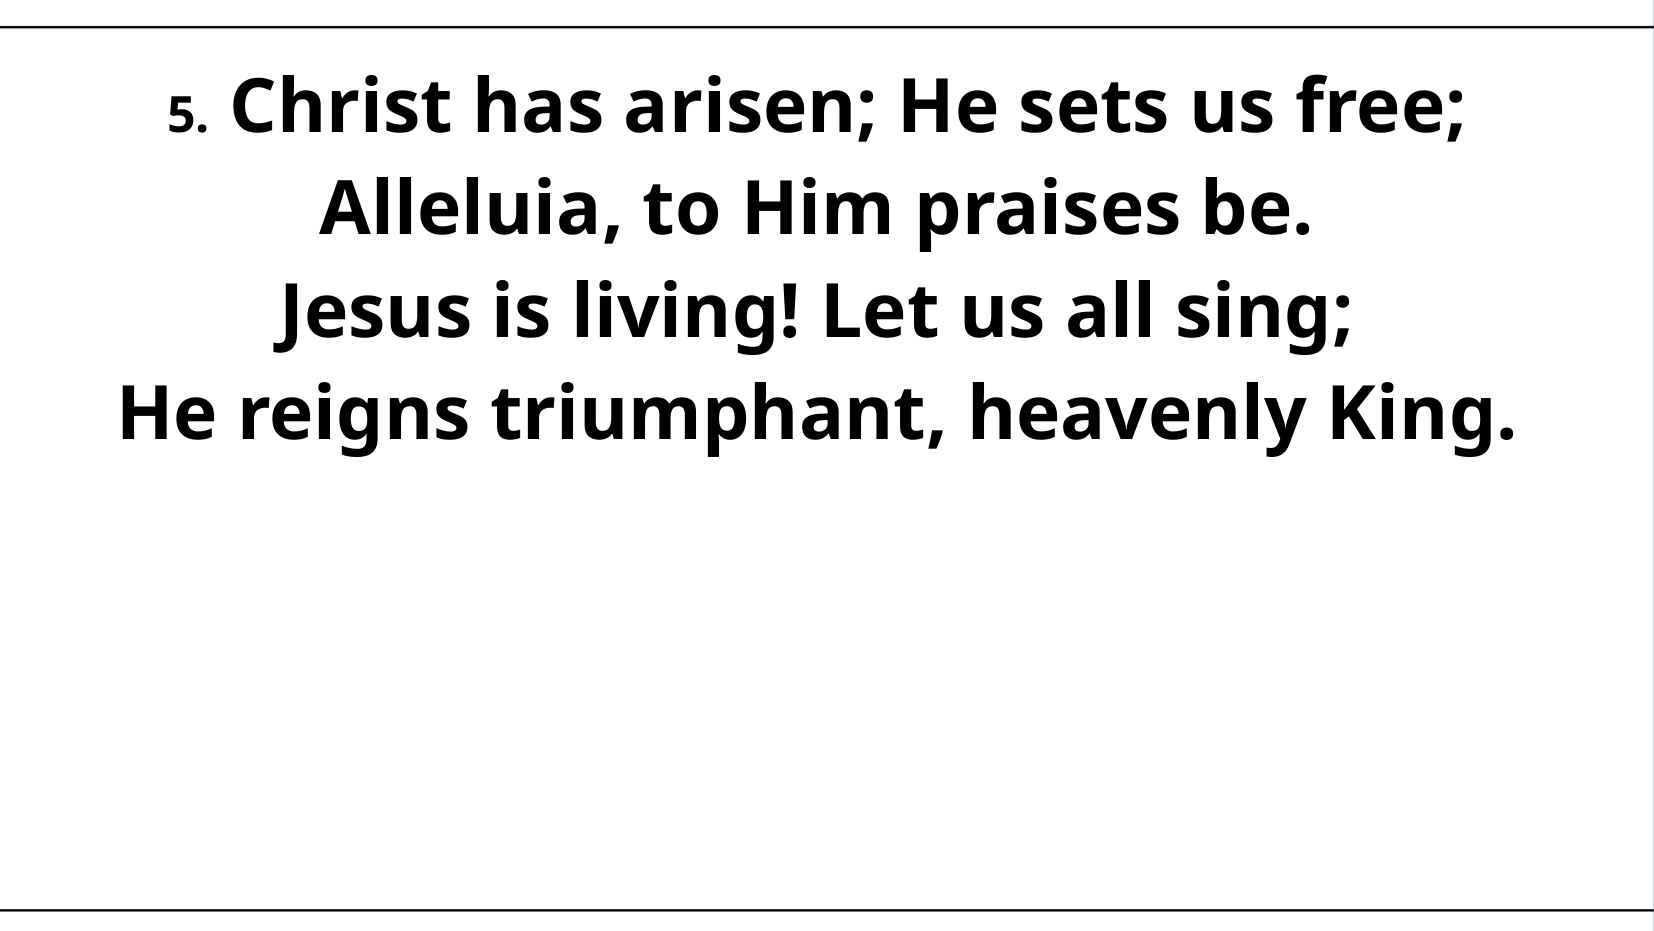

5. Christ has arisen; He sets us free;
Alleluia, to Him praises be.
Jesus is living! Let us all sing;
He reigns triumphant, heavenly King.